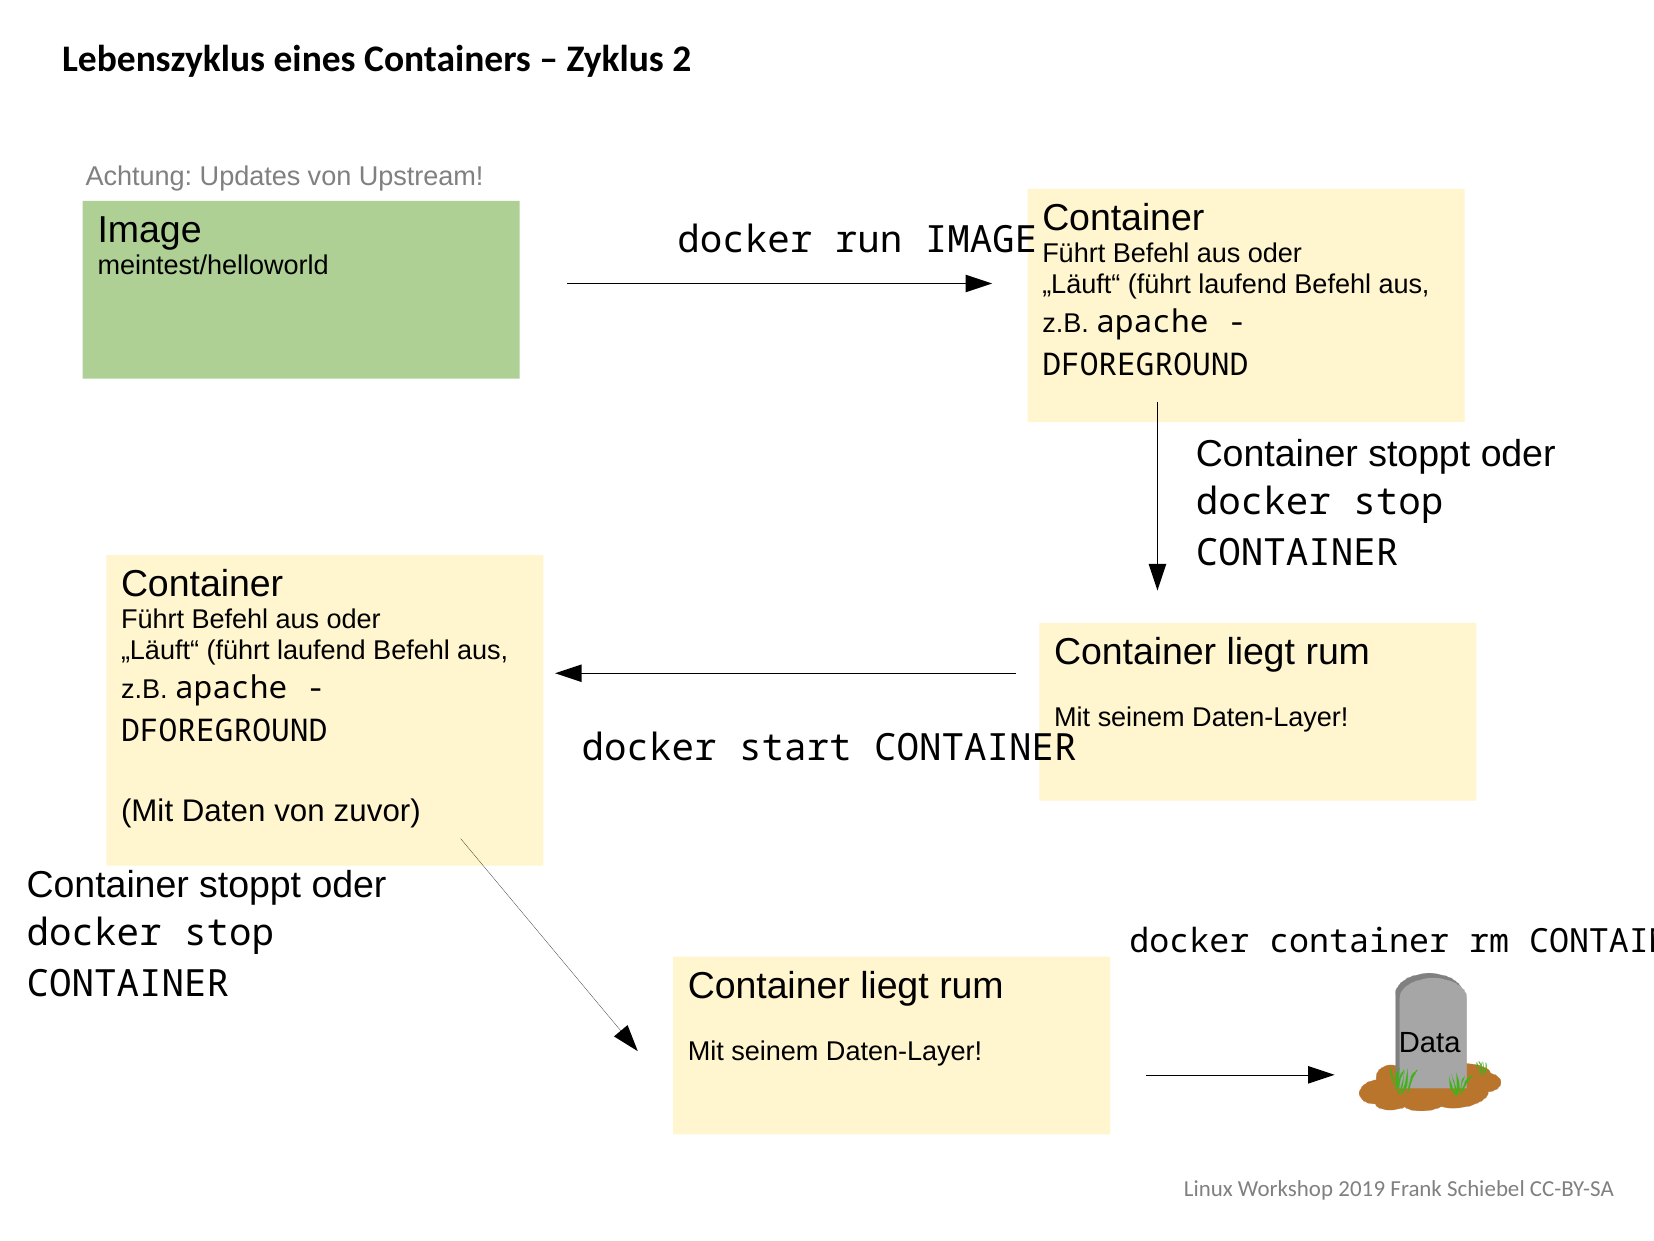

Lebenszyklus eines Containers – Zyklus 2
Achtung: Updates von Upstream!
Container
Führt Befehl aus oder
„Läuft“ (führt laufend Befehl aus, z.B. apache -DFOREGROUND
Image
meintest/helloworld
docker run IMAGE
Container stoppt oder
docker stop CONTAINER
Container
Führt Befehl aus oder
„Läuft“ (führt laufend Befehl aus, z.B. apache -DFOREGROUND
(Mit Daten von zuvor)
Container liegt rum
Mit seinem Daten-Layer!
docker start CONTAINER
Container stoppt oder
docker stop CONTAINER
docker container rm CONTAINER
Container liegt rum
Mit seinem Daten-Layer!
Data